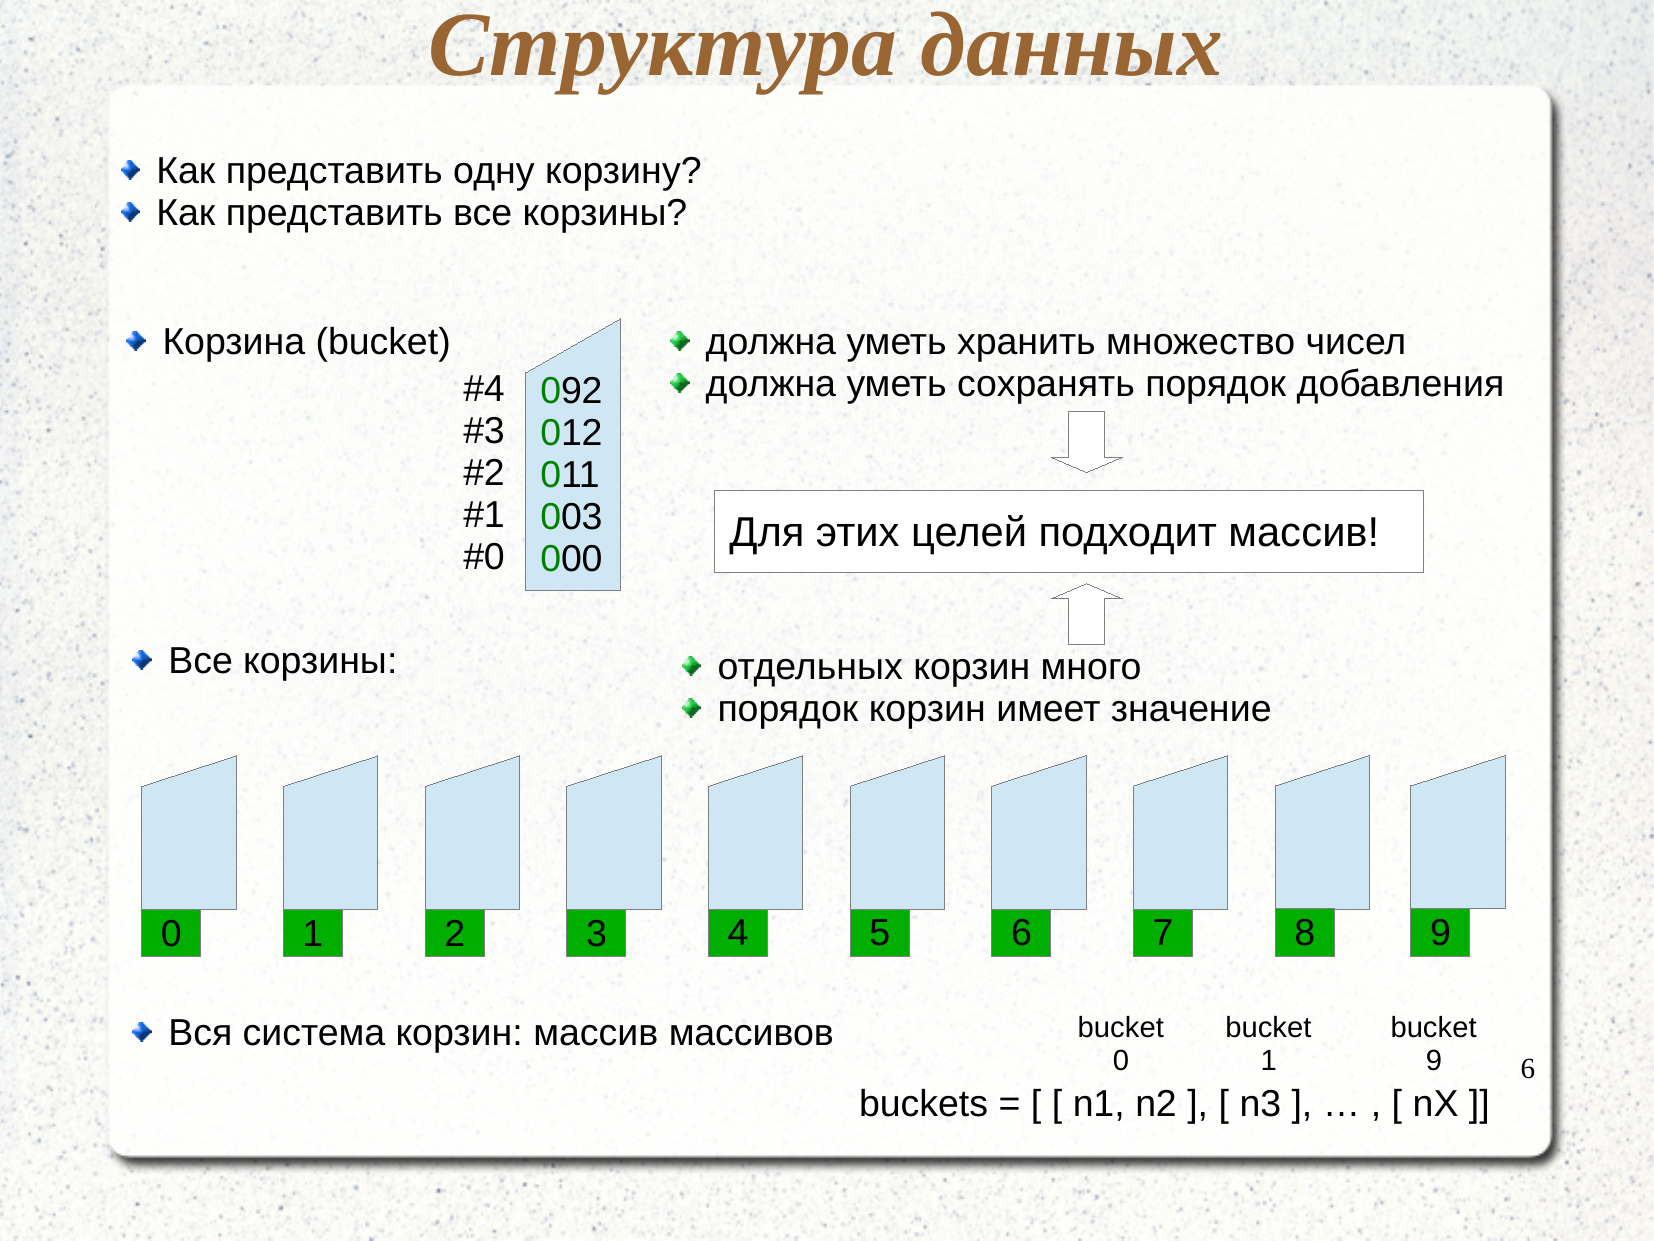

# Структура данных
Как представить одну корзину?
Как представить все корзины?
Корзина (bucket)
должна уметь хранить множество чисел
должна уметь сохранять порядок добавления
092
012
011
003
000
#4
#3
#2
#1
#0
Для этих целей подходит массив!
Все корзины:
отдельных корзин много
порядок корзин имеет значение
9
8
7
6
5
4
3
2
1
0
bucket
1
Вся система корзин: массив массивов
bucket
0
bucket
9
buckets = [ [ n1, n2 ], [ n3 ], … , [ nX ]]
6